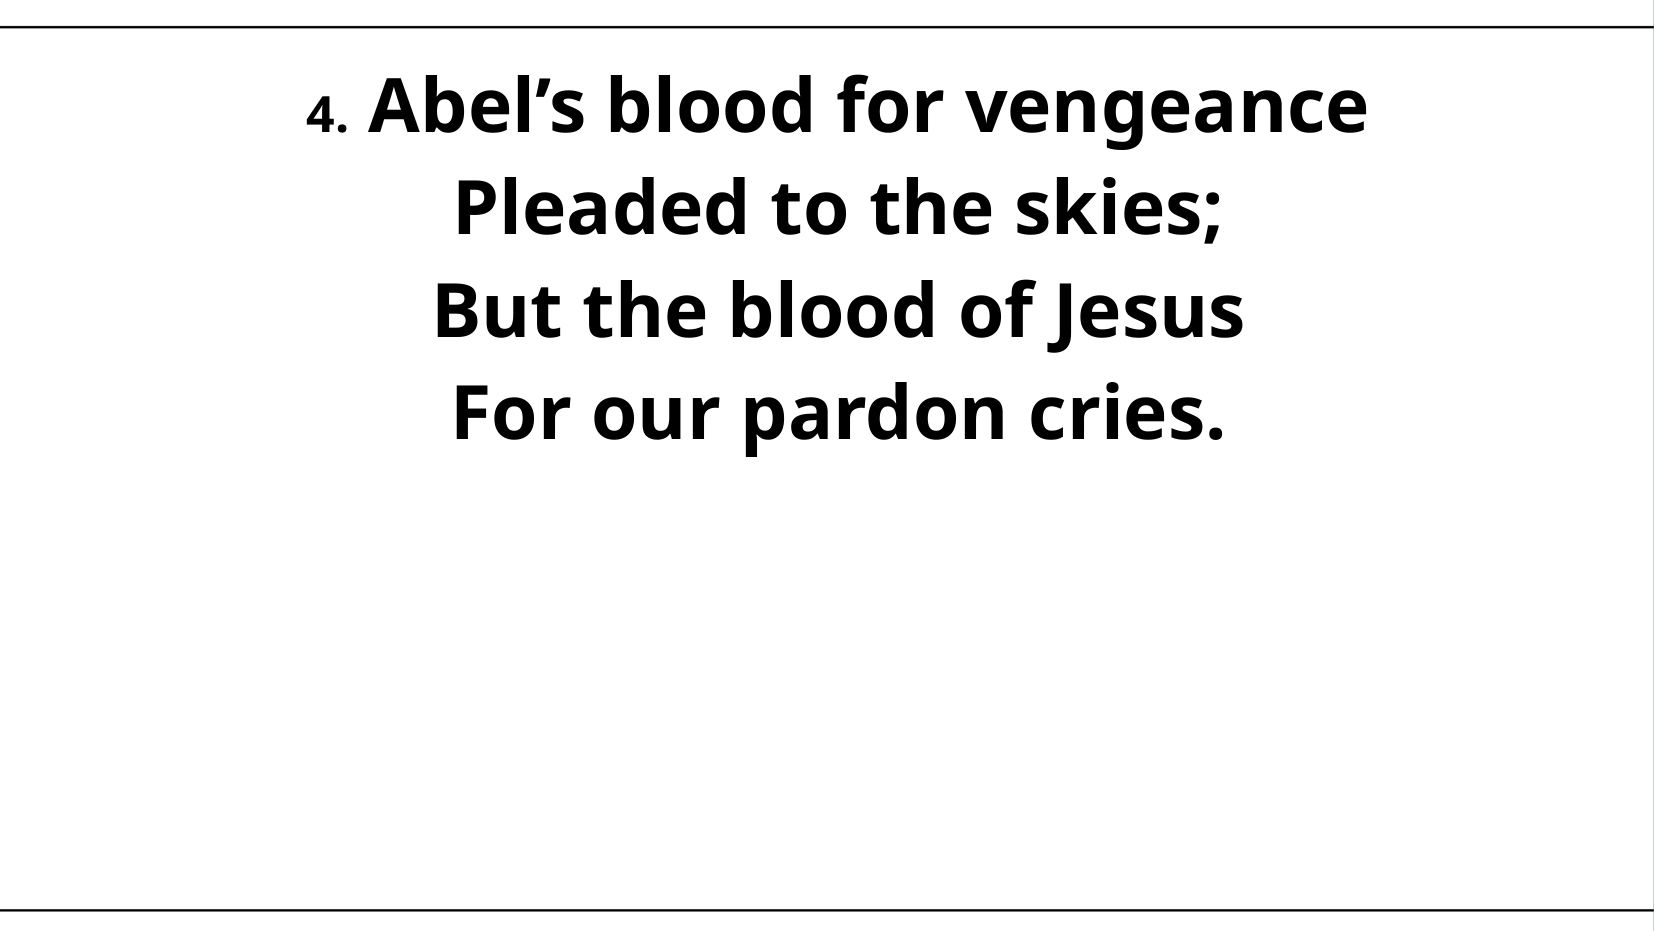

4. Abel’s blood for vengeance
Pleaded to the skies;
But the blood of Jesus
For our pardon cries.